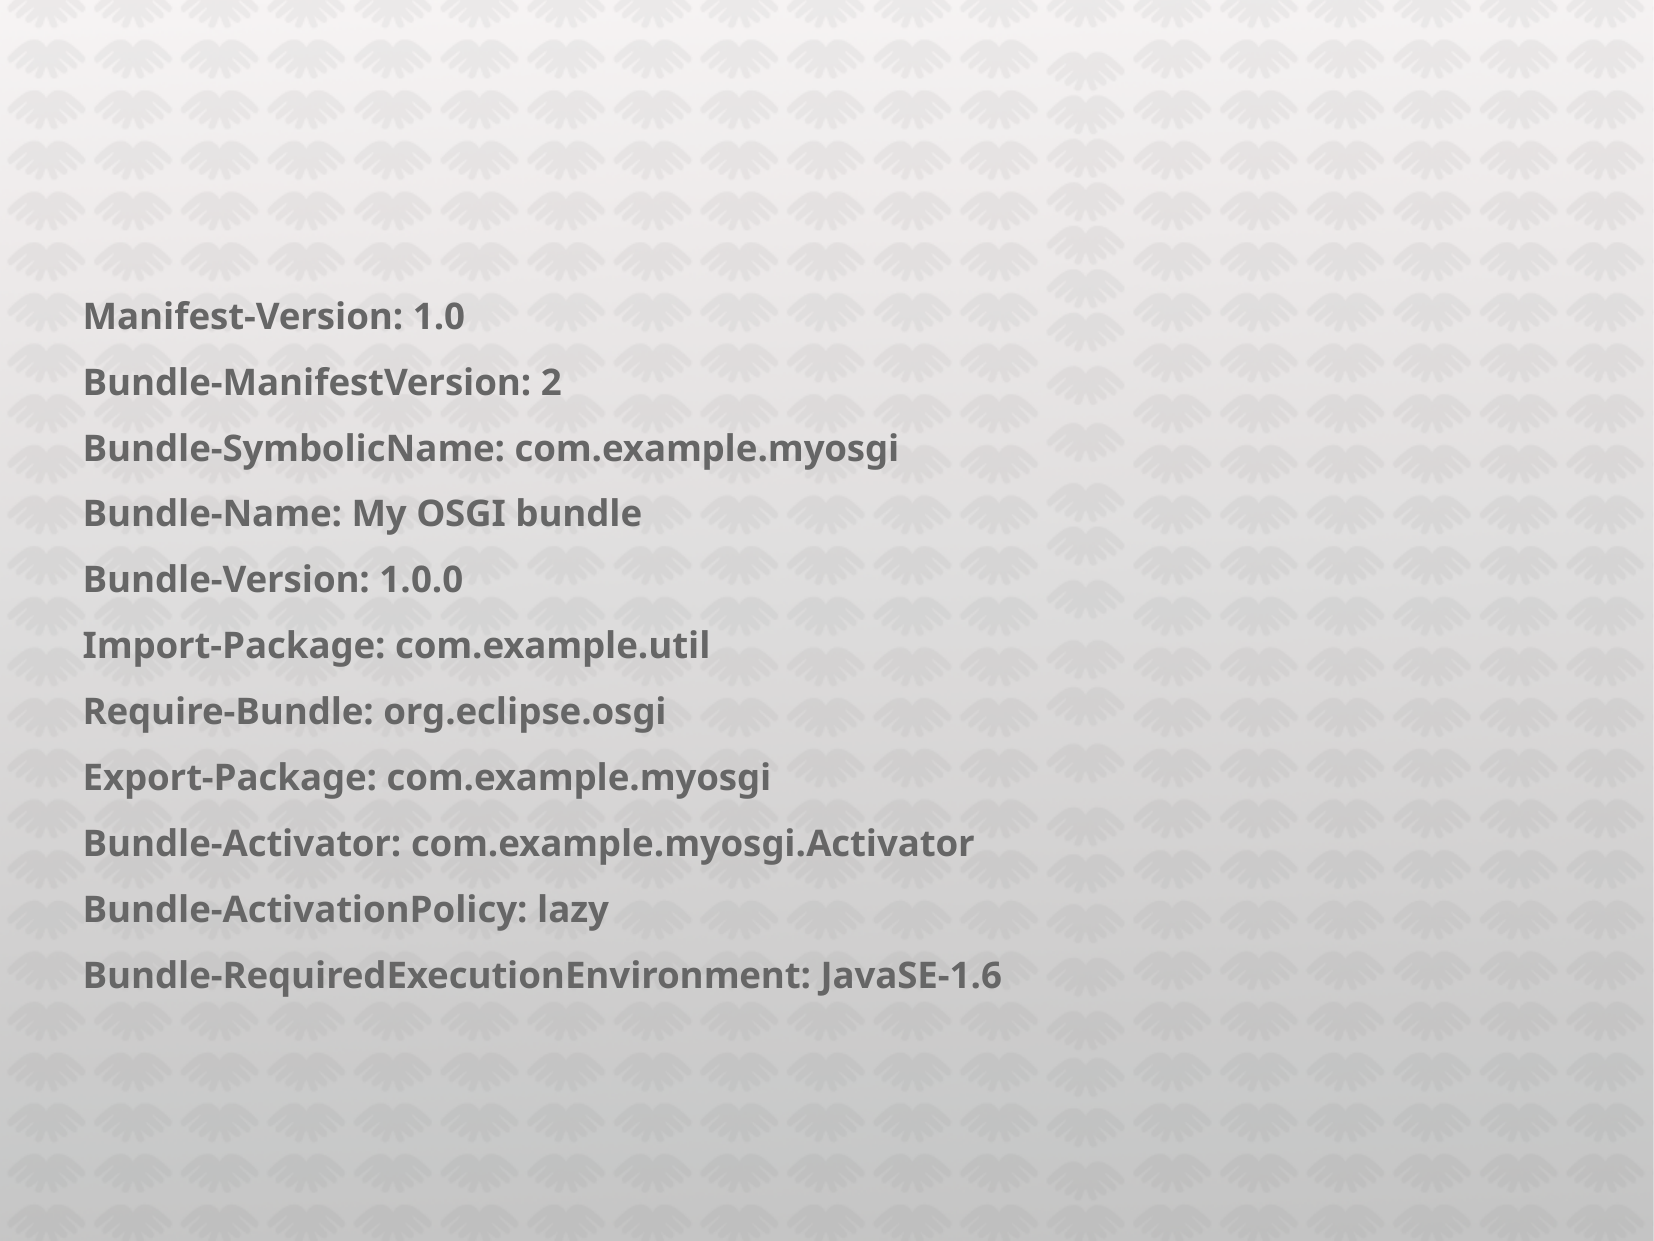

# Manifest-Version: 1.0
Bundle-ManifestVersion: 2
Bundle-SymbolicName: com.example.myosgi
Bundle-Name: My OSGI bundle
Bundle-Version: 1.0.0
Import-Package: com.example.util
Require-Bundle: org.eclipse.osgi
Export-Package: com.example.myosgi
Bundle-Activator: com.example.myosgi.Activator
Bundle-ActivationPolicy: lazy
Bundle-RequiredExecutionEnvironment: JavaSE-1.6